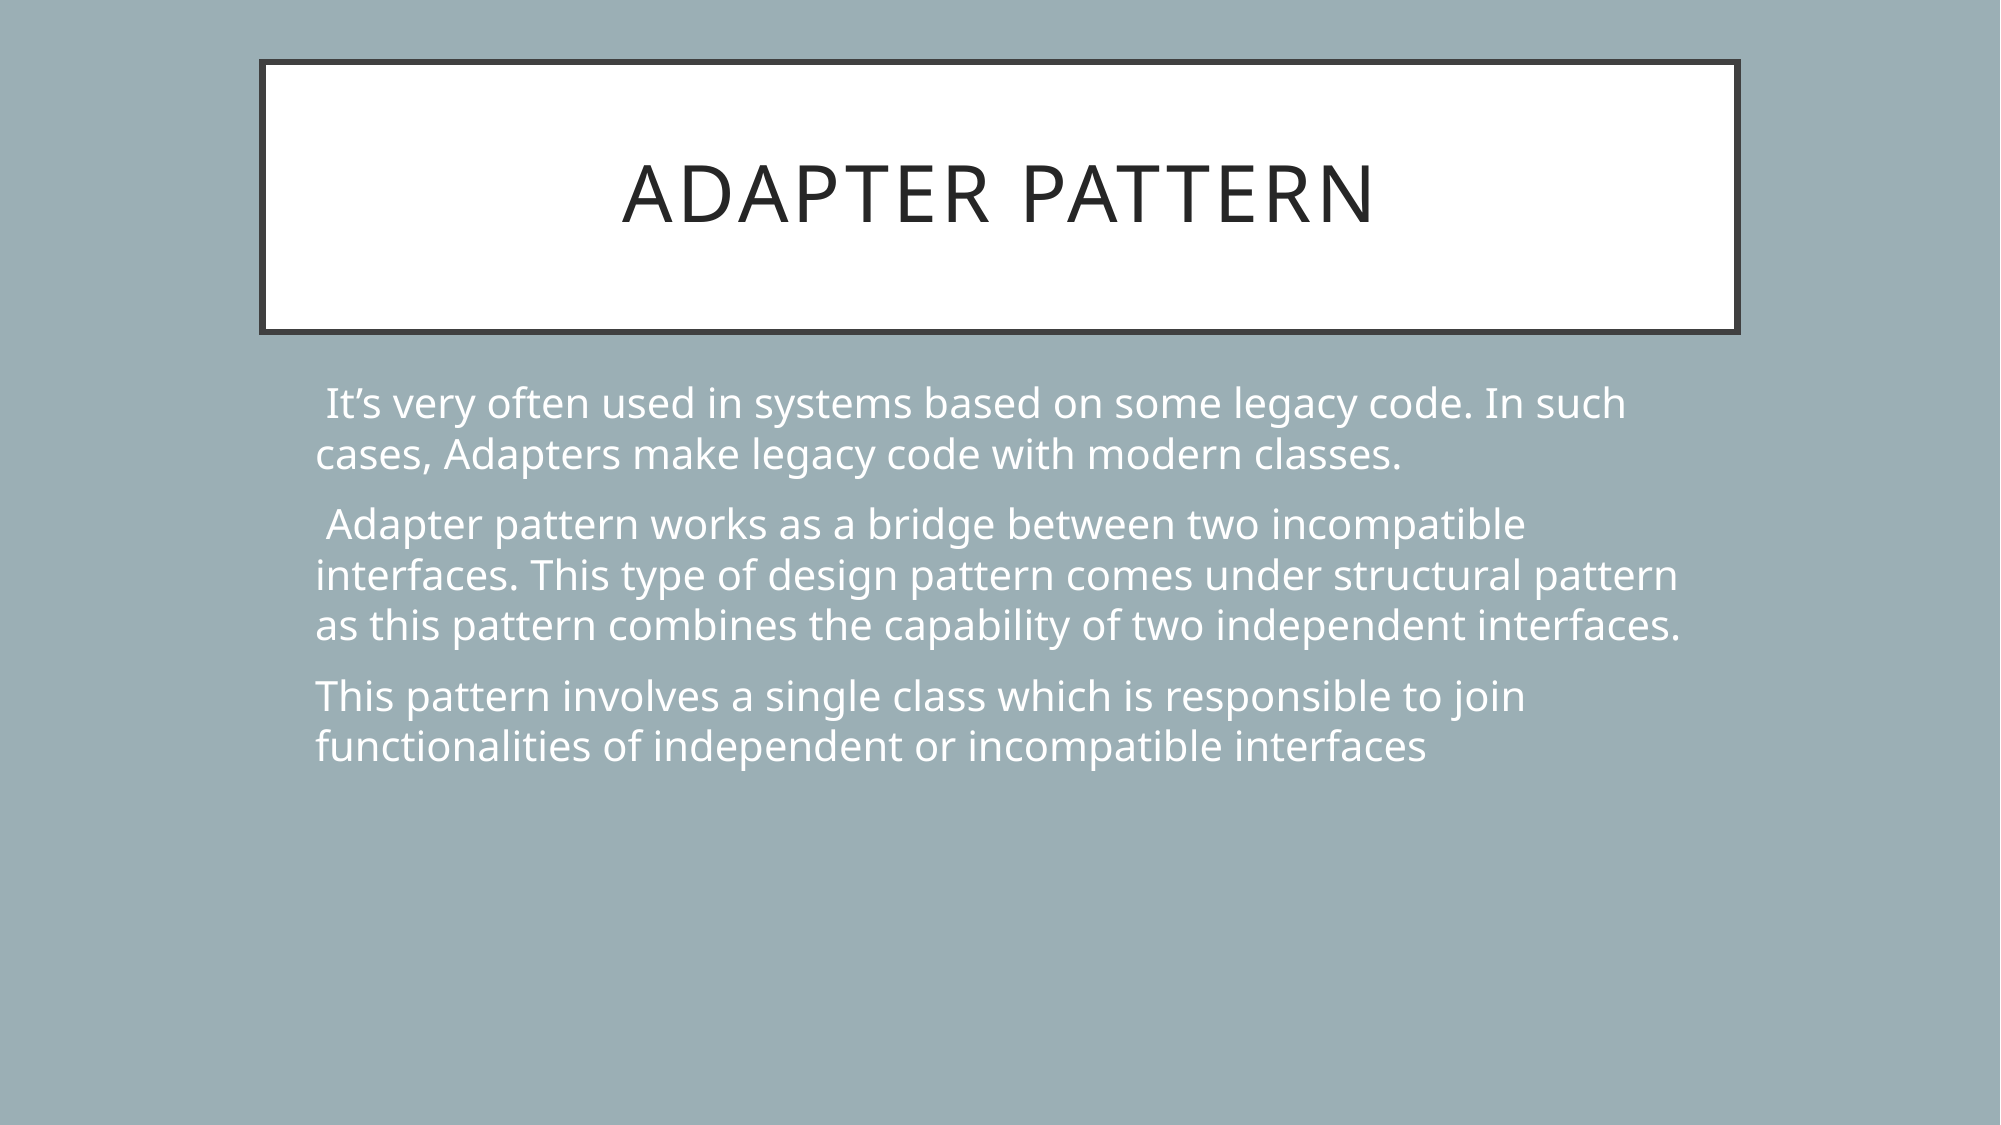

# Adapter pattern
 It’s very often used in systems based on some legacy code. In such cases, Adapters make legacy code with modern classes.
 Adapter pattern works as a bridge between two incompatible interfaces. This type of design pattern comes under structural pattern as this pattern combines the capability of two independent interfaces.
This pattern involves a single class which is responsible to join functionalities of independent or incompatible interfaces